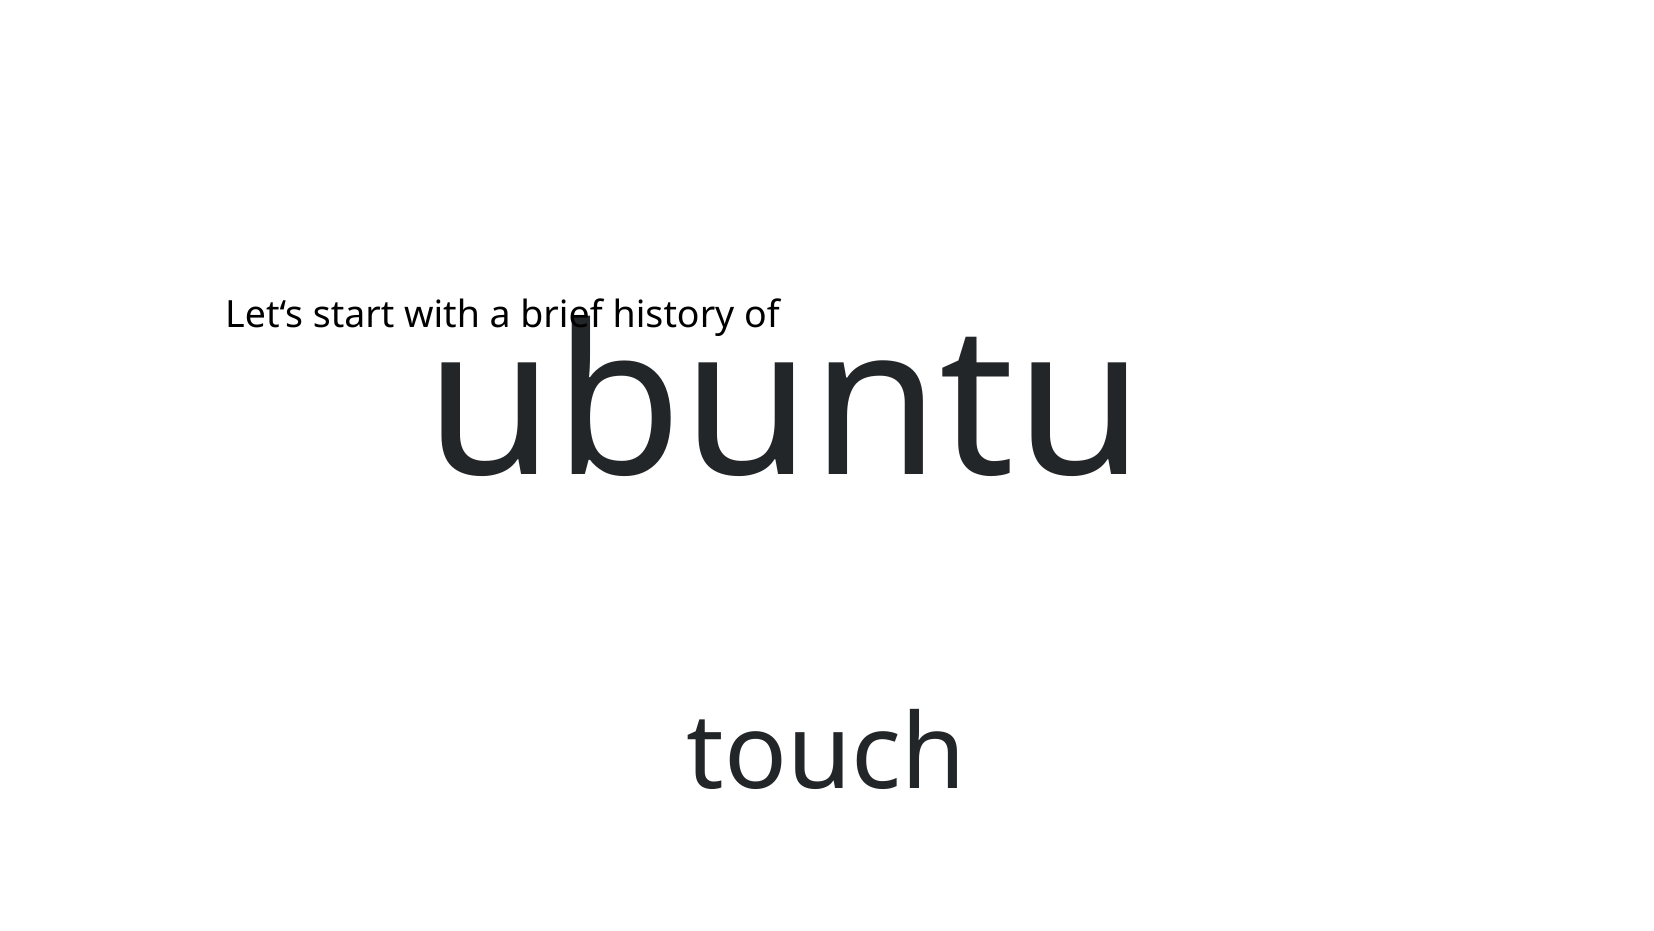

# ubuntu touch
Let‘s start with a brief history of